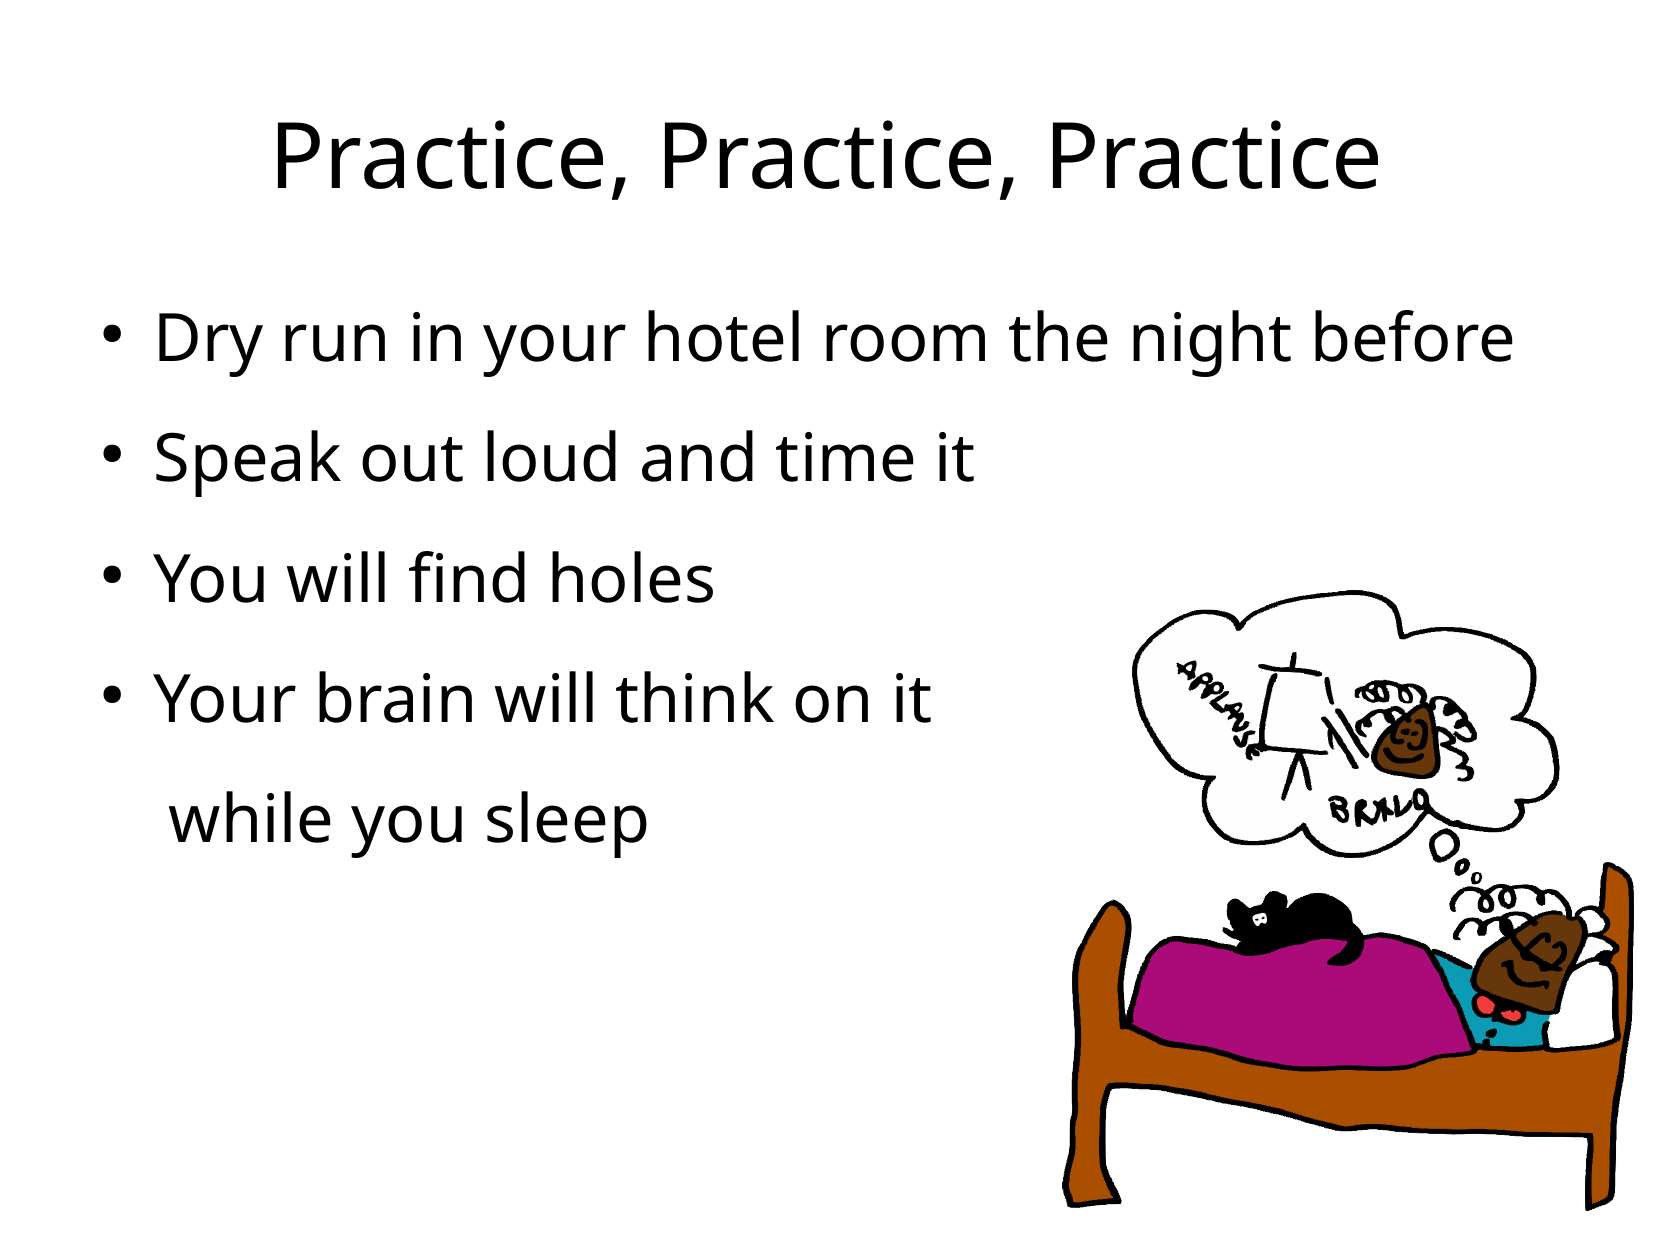

# Practice, Practice, Practice
Dry run in your hotel room the night before
Speak out loud and time it
You will find holes
Your brain will think on it
 while you sleep